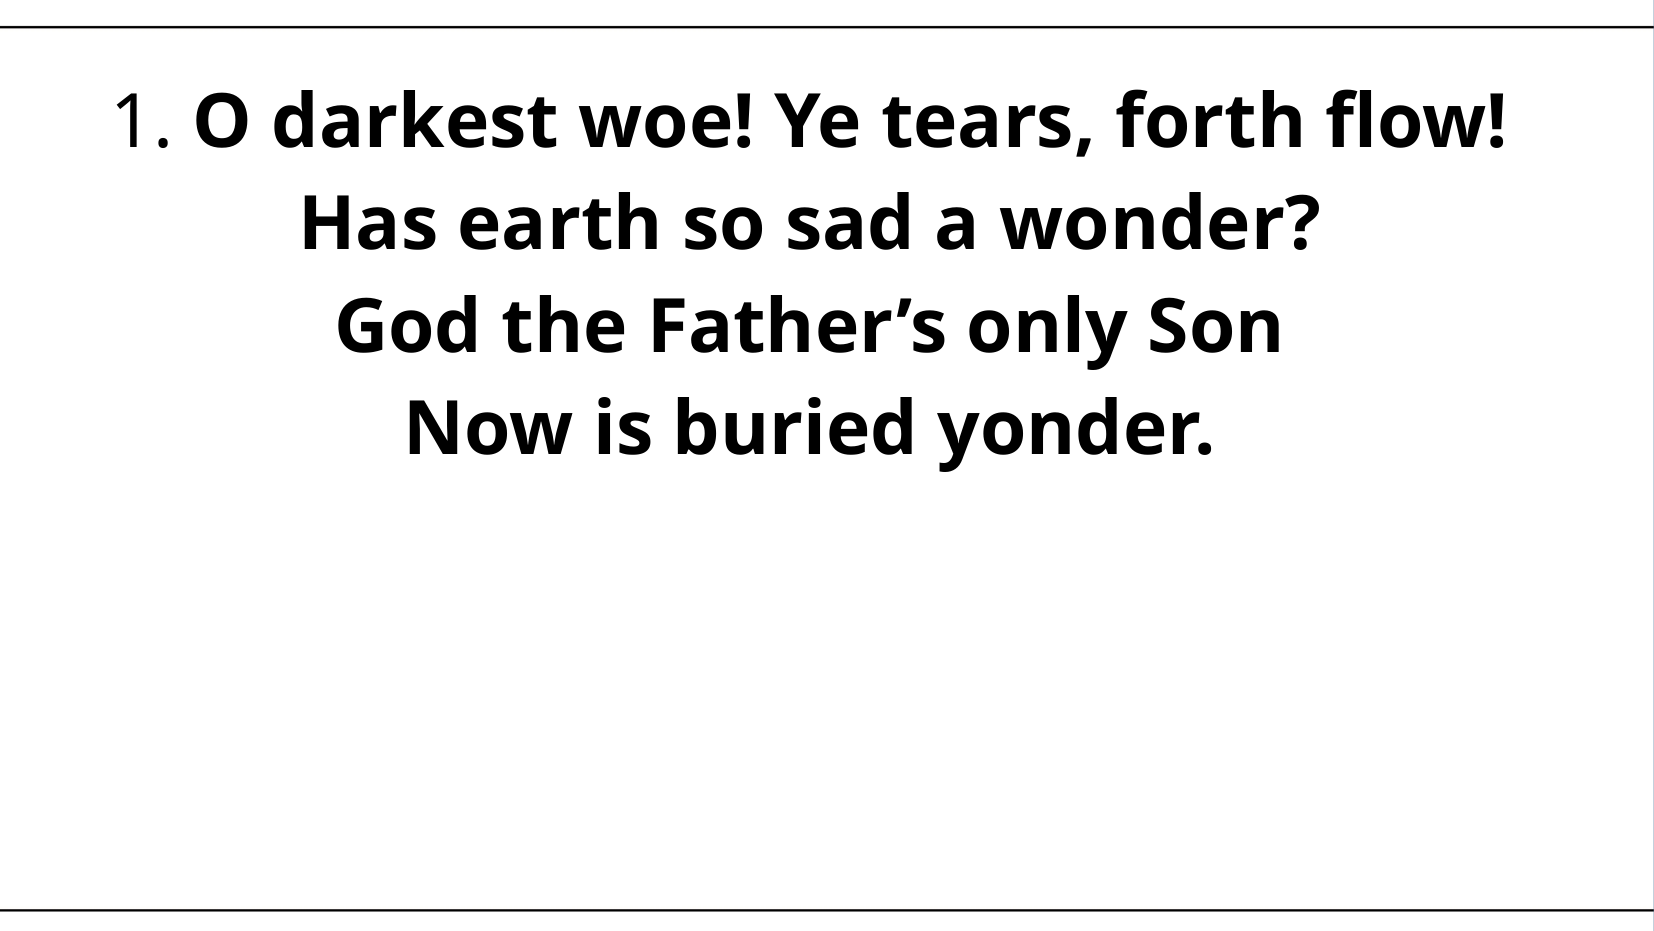

1. O darkest woe! Ye tears, forth flow!
Has earth so sad a wonder?
God the Father’s only Son
Now is buried yonder.